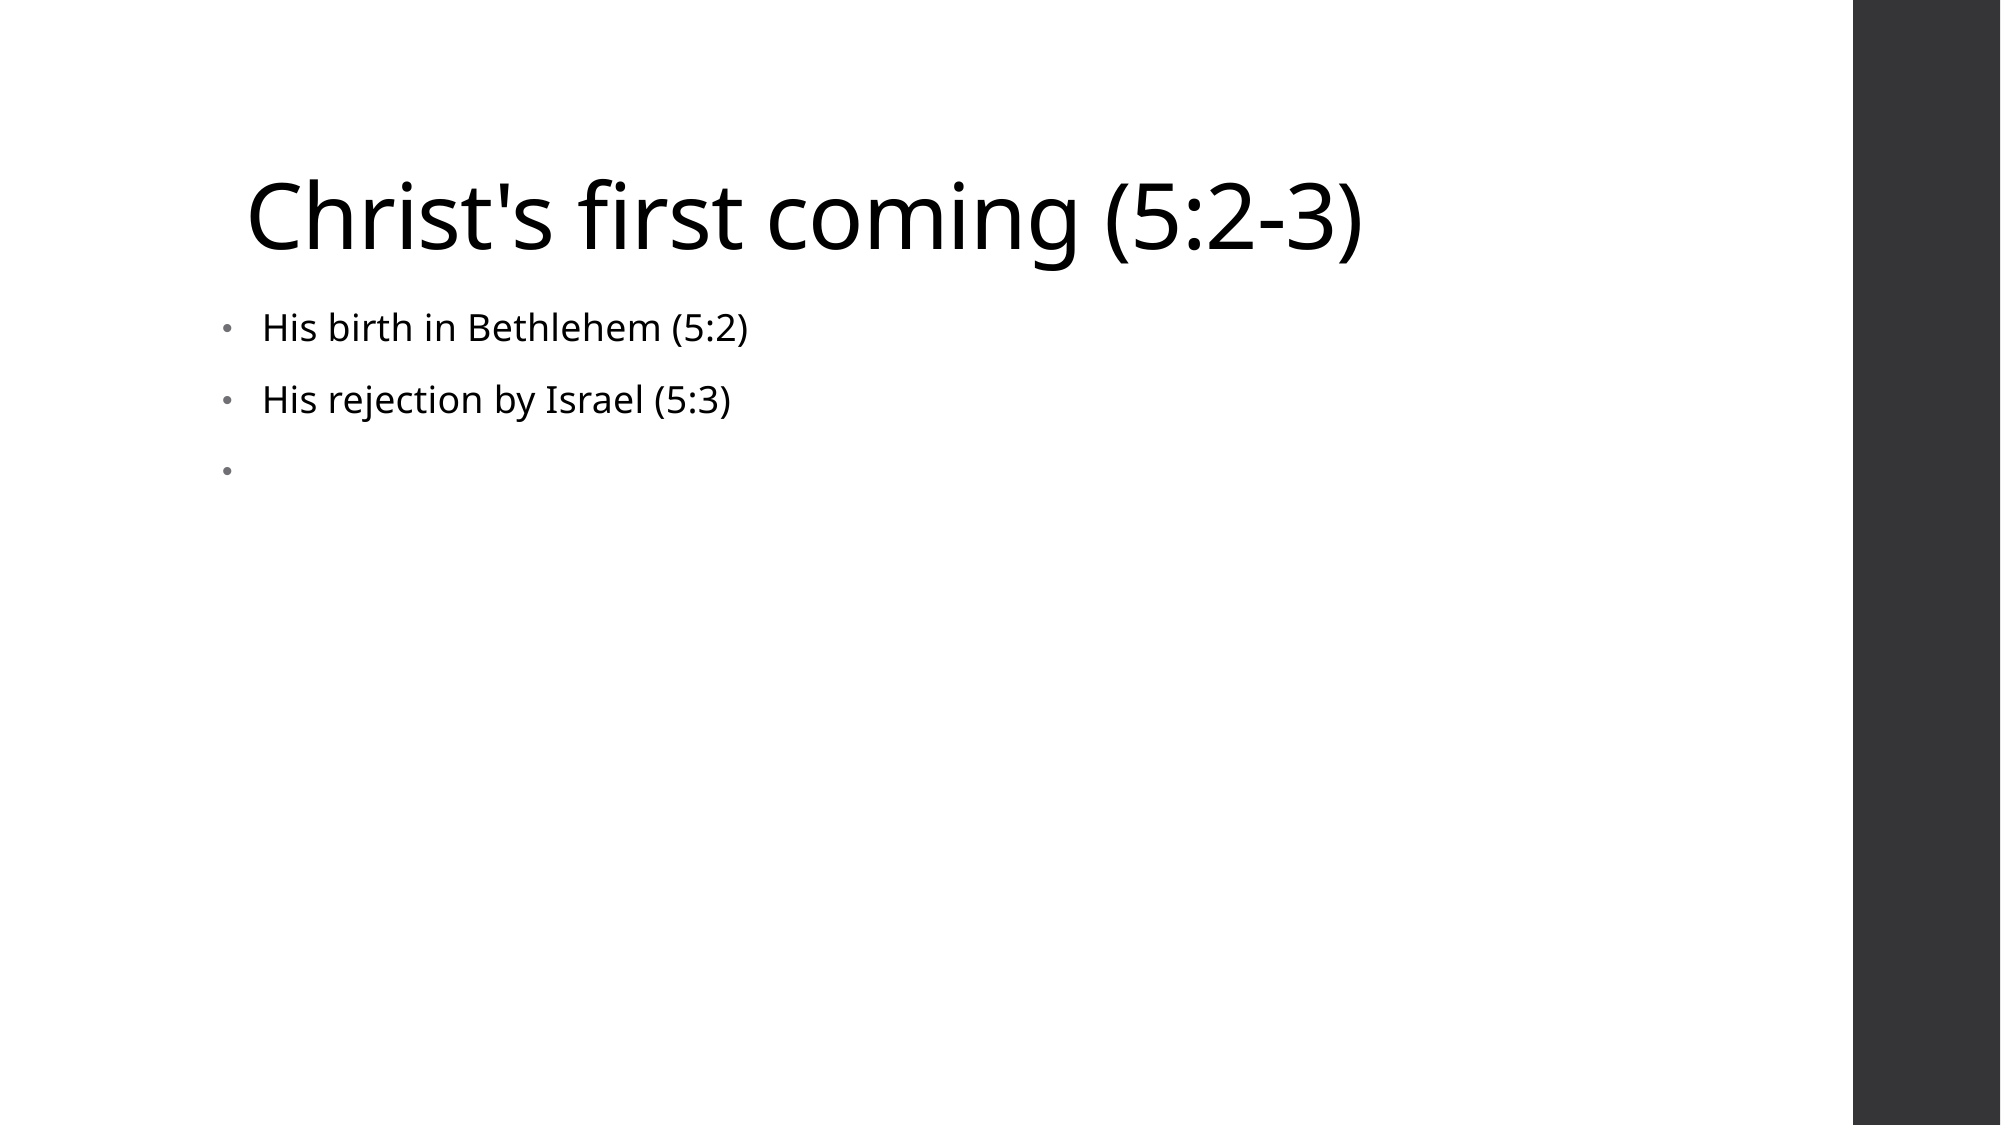

# Christ's first coming (5:2-3)
 His birth in Bethlehem (5:2)
 His rejection by Israel (5:3)